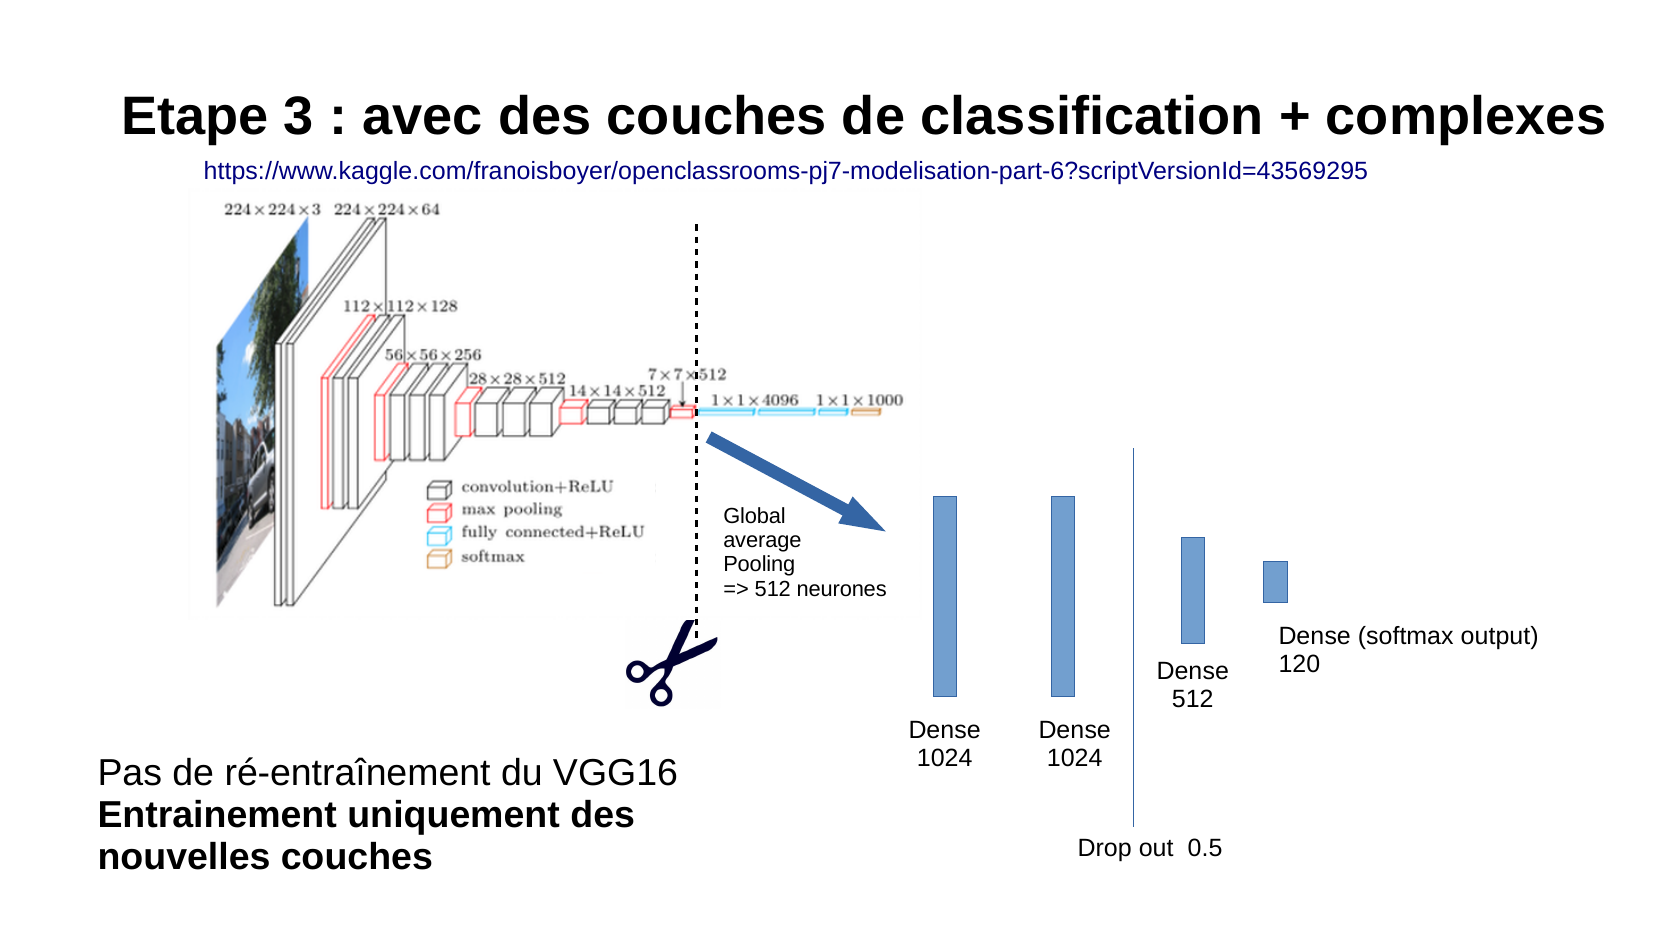

Etape 3 : avec des couches de classification + complexes
https://www.kaggle.com/franoisboyer/openclassrooms-pj7-modelisation-part-6?scriptVersionId=43569295
Global
average
Pooling
=> 512 neurones
Dense (softmax output)
120
Dense
512
Dense
1024
Dense
1024
Pas de ré-entraînement du VGG16
Entrainement uniquement des
nouvelles couches
Drop out 0.5